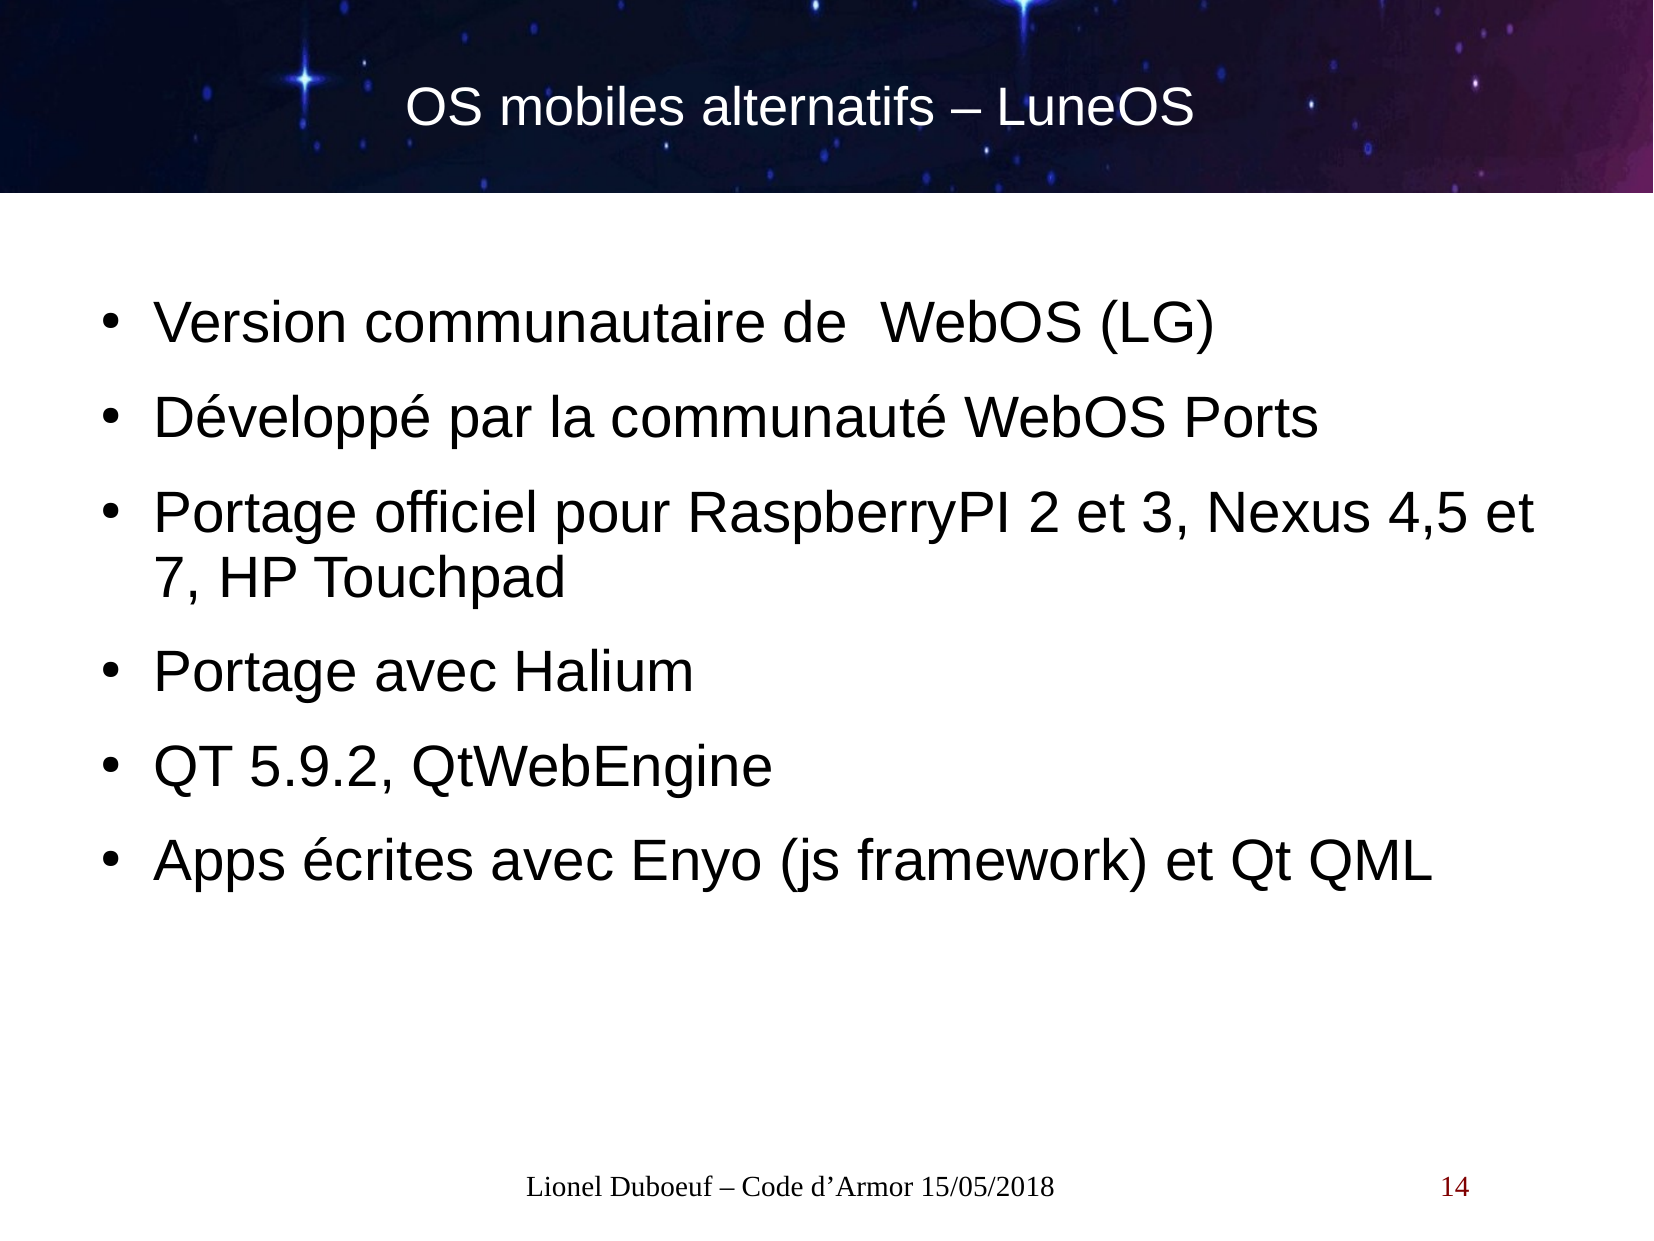

# OS mobiles alternatifs – LuneOS
Version communautaire de WebOS (LG)
Développé par la communauté WebOS Ports
Portage officiel pour RaspberryPI 2 et 3, Nexus 4,5 et 7, HP Touchpad
Portage avec Halium
QT 5.9.2, QtWebEngine
Apps écrites avec Enyo (js framework) et Qt QML
14